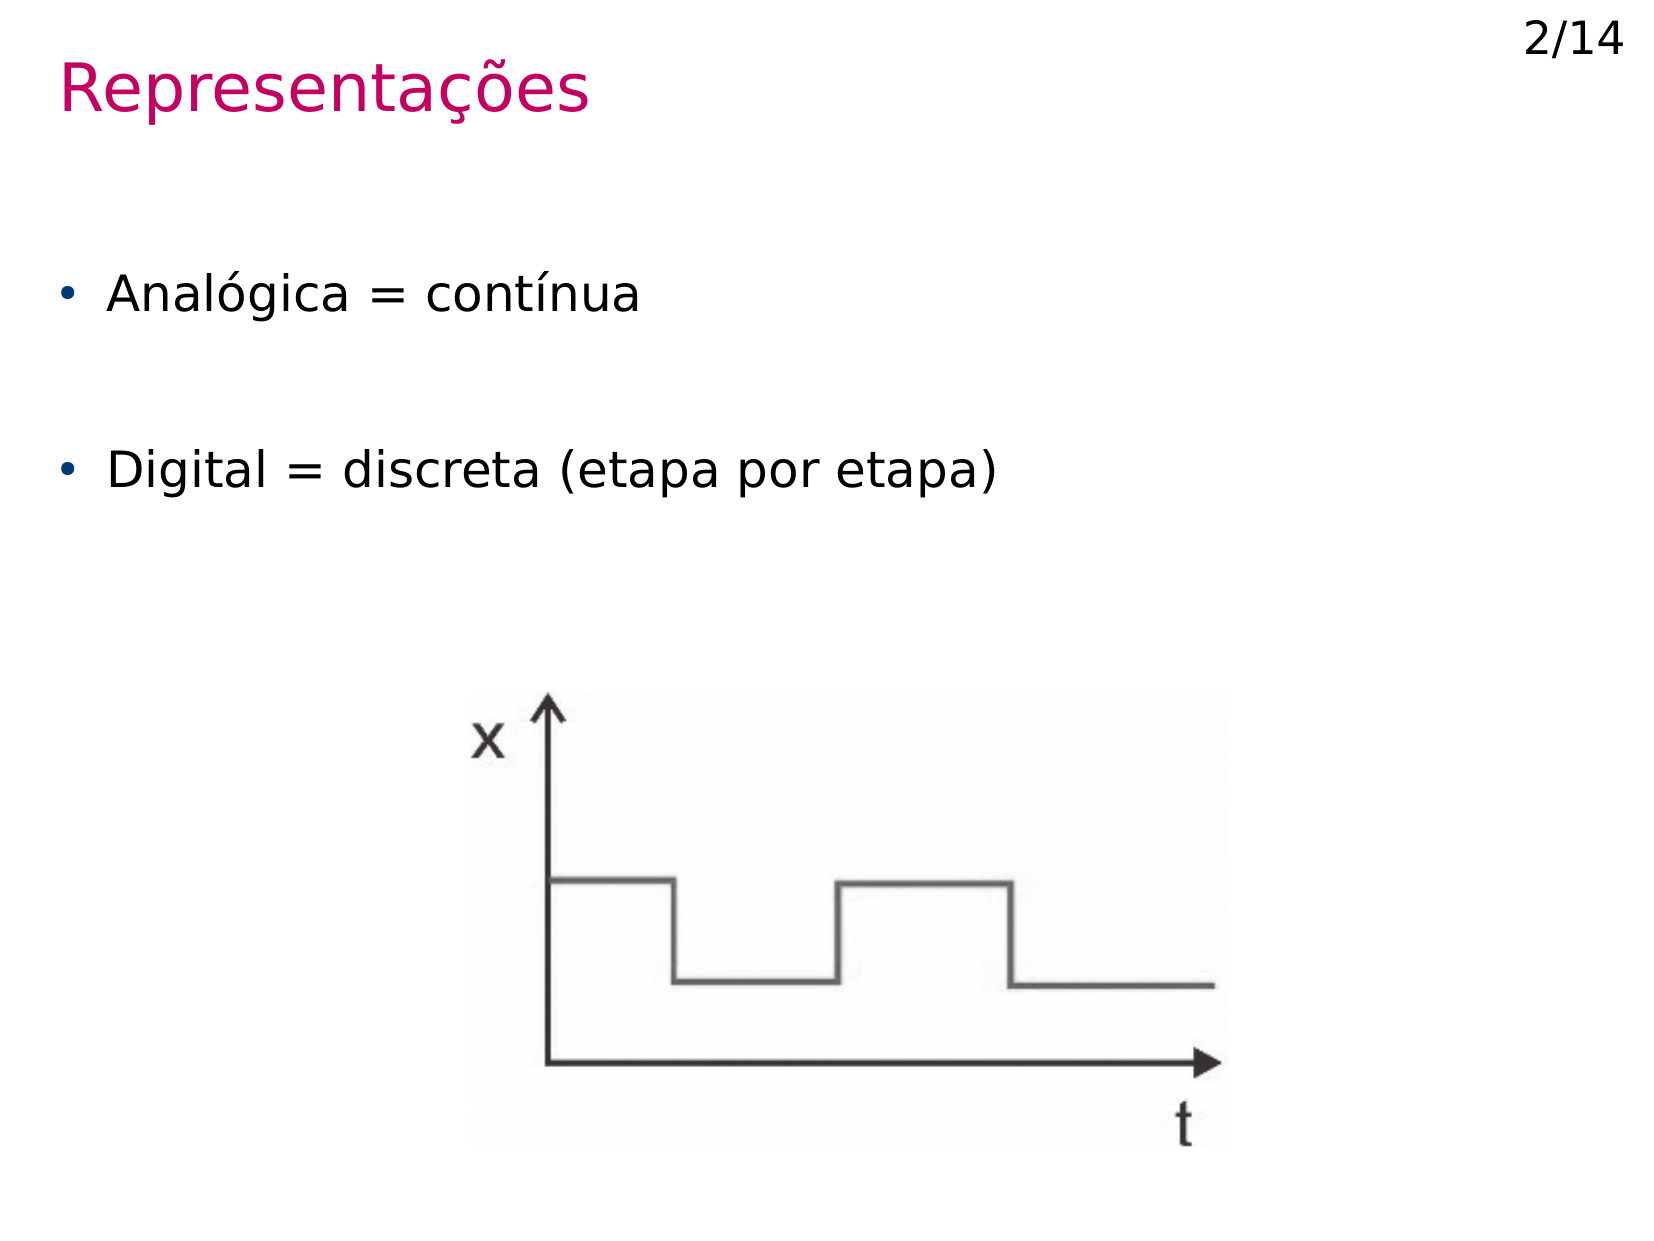

2
# Representações
Analógica = contínua
Digital = discreta (etapa por etapa)